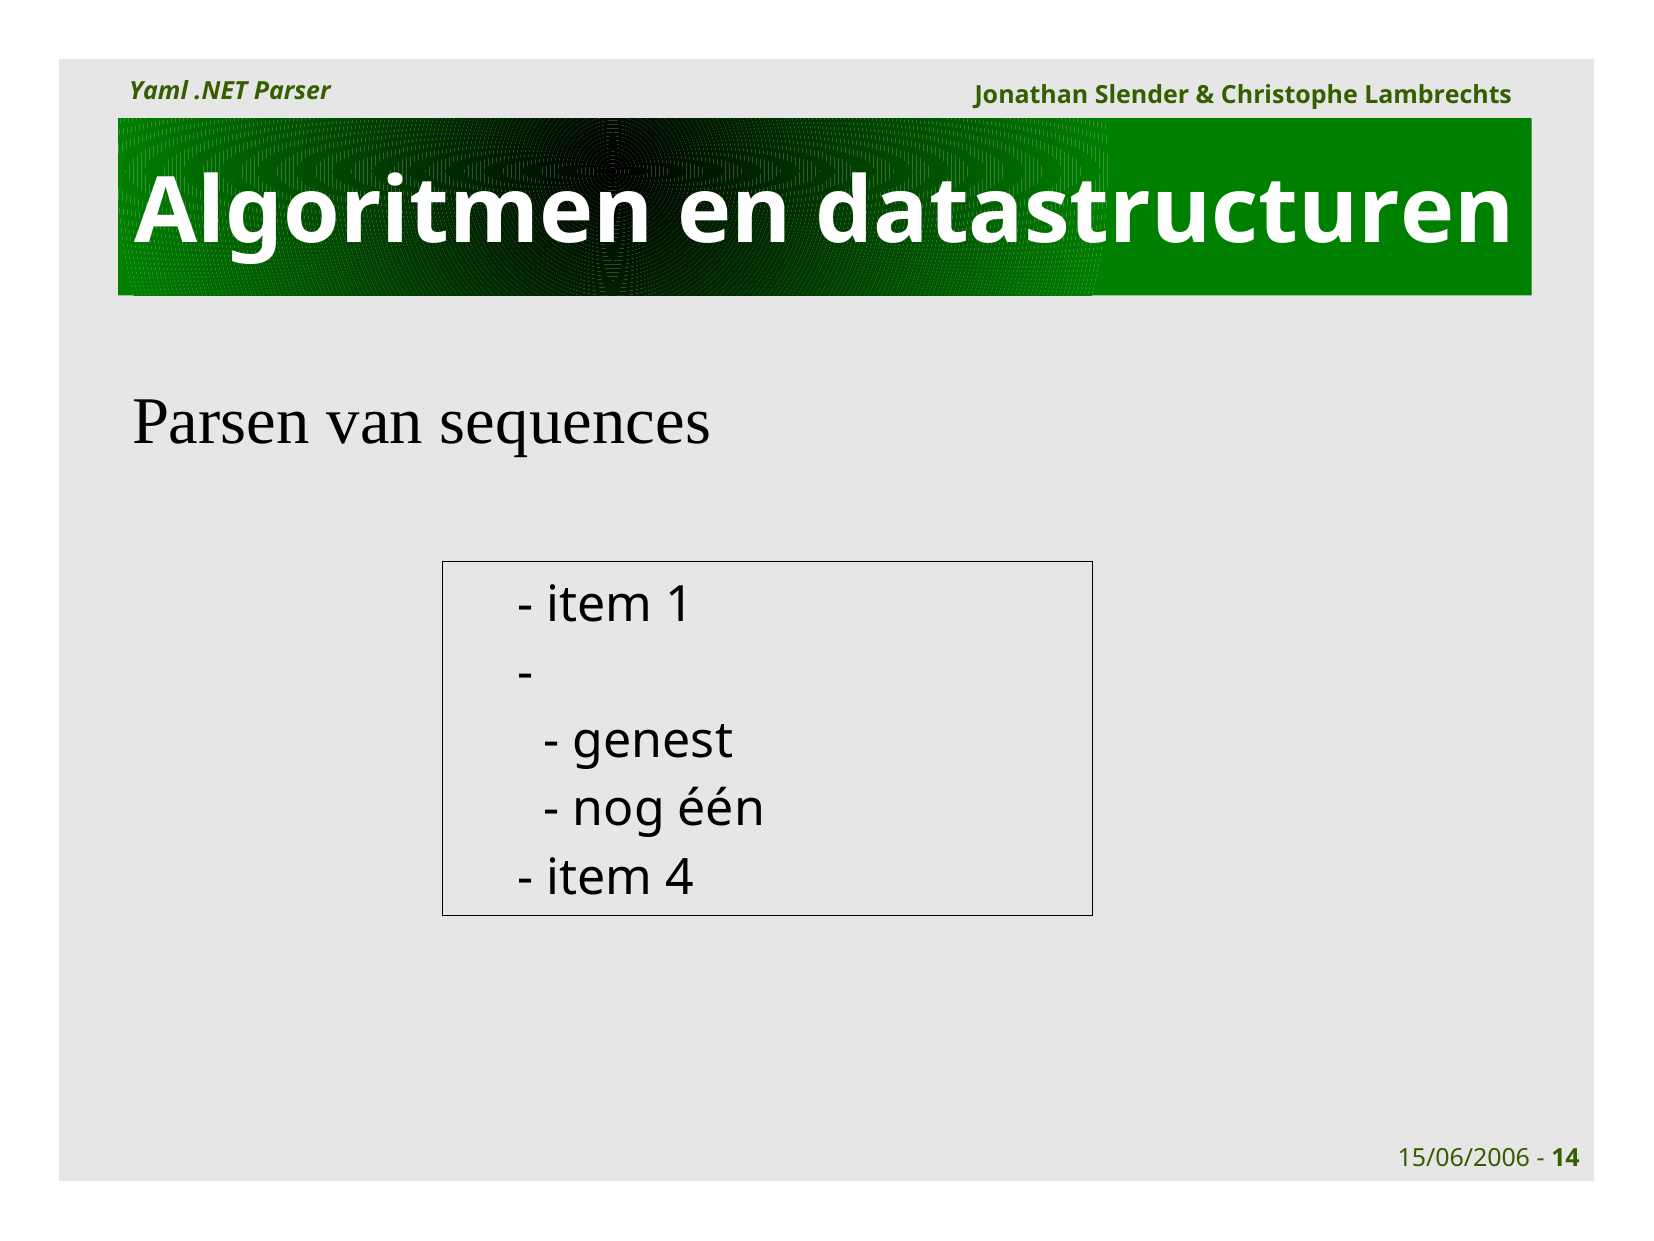

# Algoritmen en datastructuren
Parsen van sequences
- item 1
-
 - genest
 - nog één
- item 4